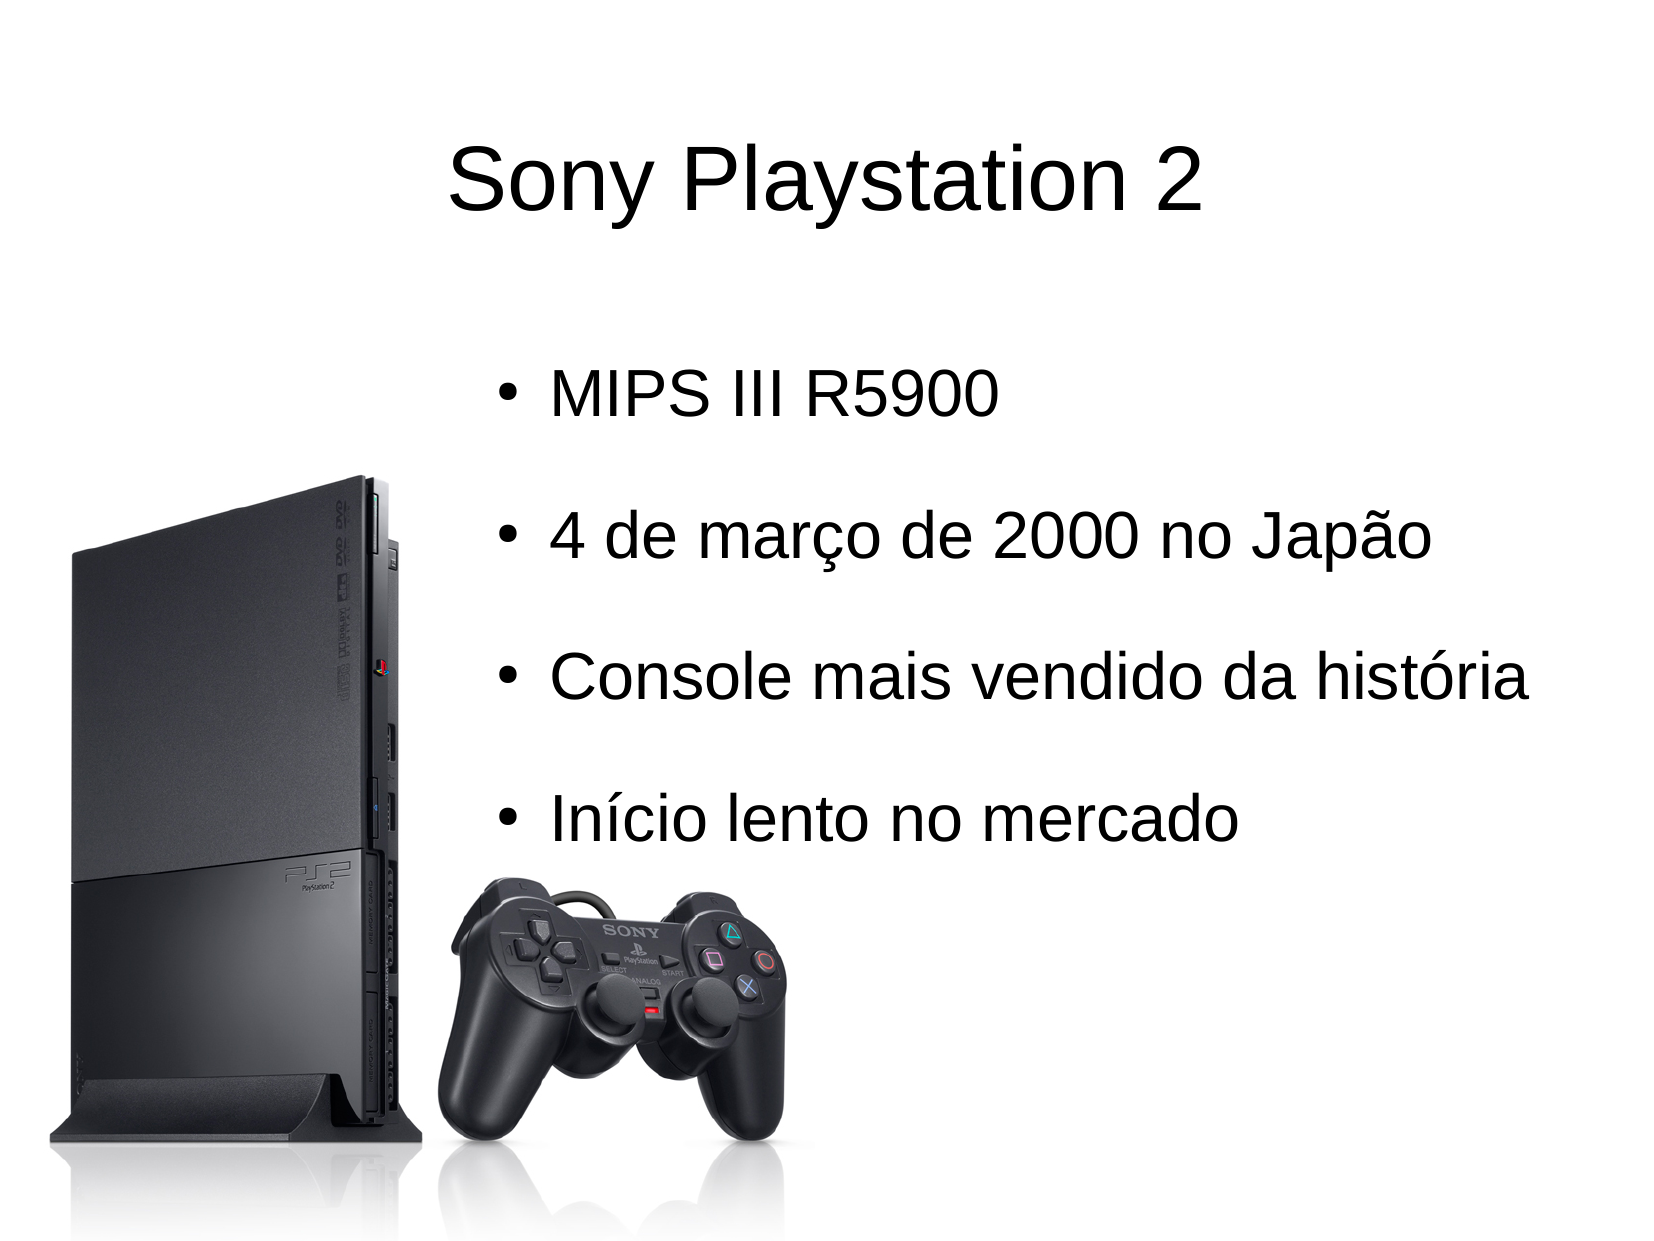

# Sony Playstation 2
MIPS III R5900
4 de março de 2000 no Japão
Console mais vendido da história
Início lento no mercado